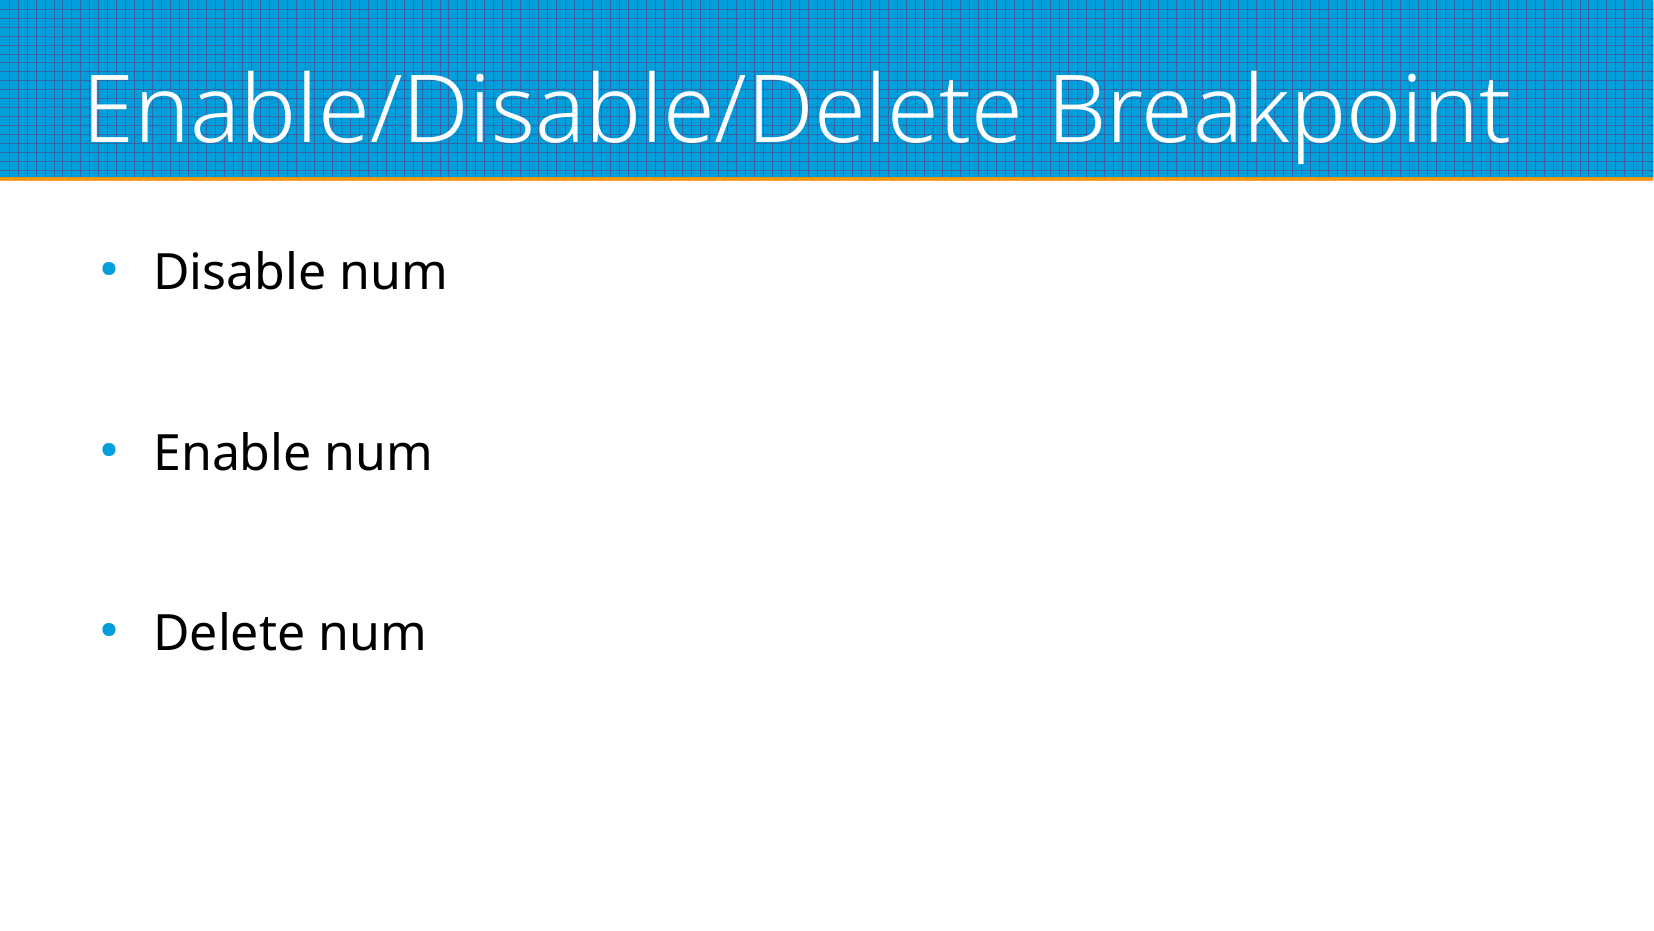

# Enable/Disable/Delete Breakpoint
Disable num
Enable num
Delete num